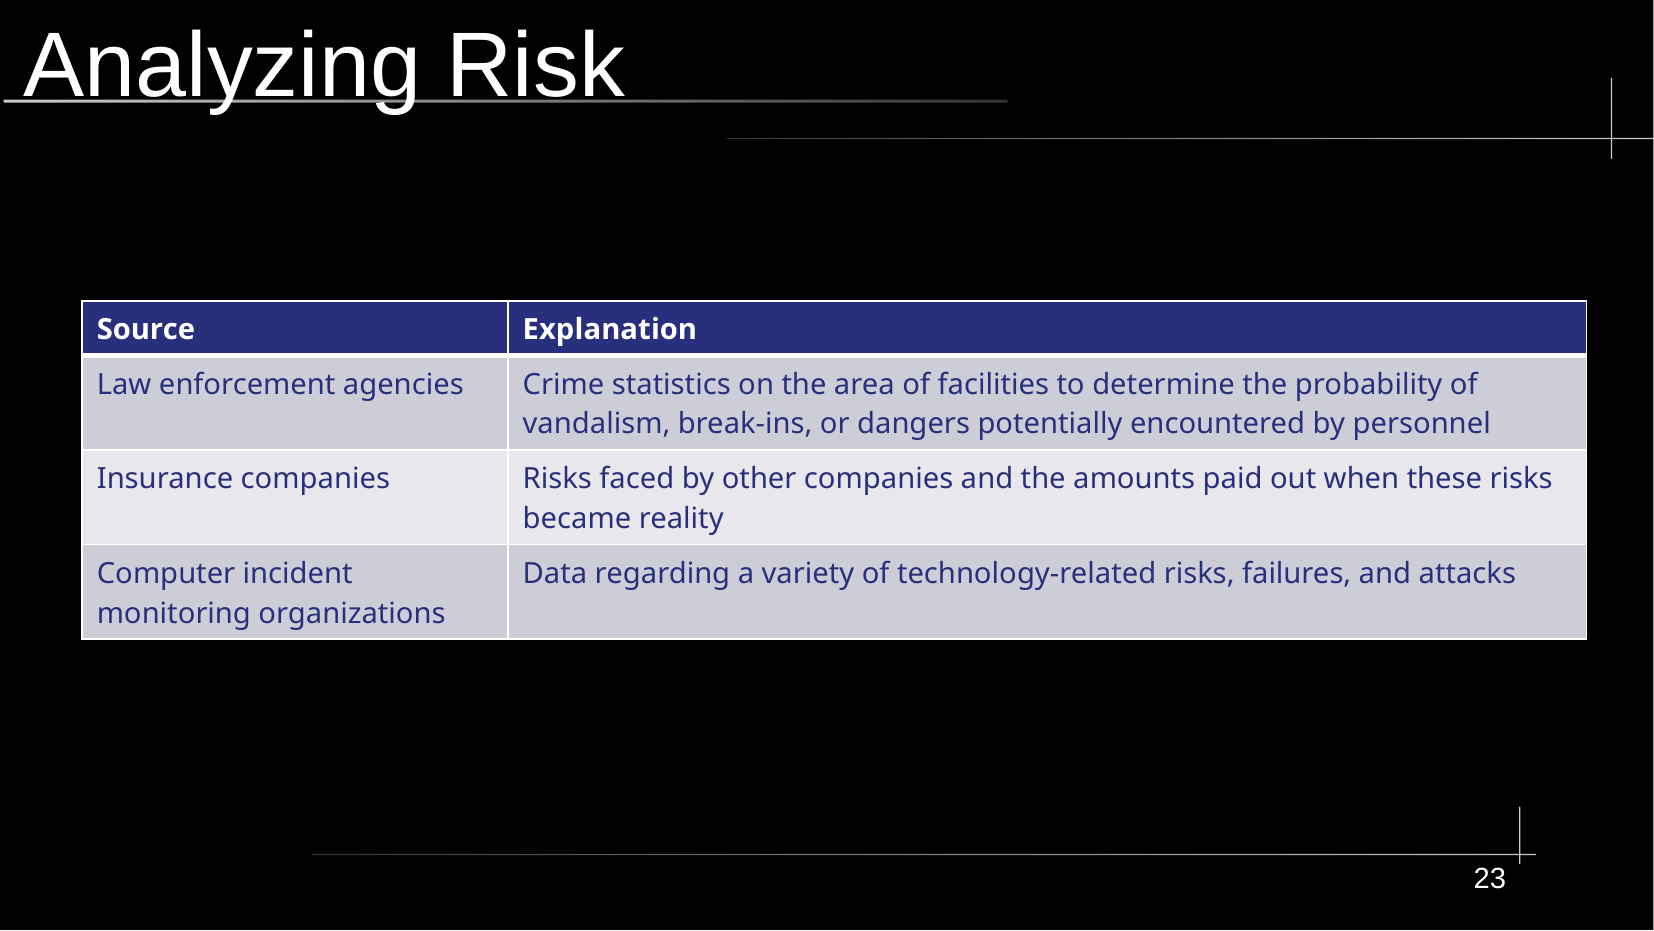

# Analyzing Risk
| Source | Explanation |
| --- | --- |
| Law enforcement agencies | Crime statistics on the area of facilities to determine the probability of vandalism, break-ins, or dangers potentially encountered by personnel |
| Insurance companies | Risks faced by other companies and the amounts paid out when these risks became reality |
| Computer incident monitoring organizations | Data regarding a variety of technology-related risks, failures, and attacks |
23